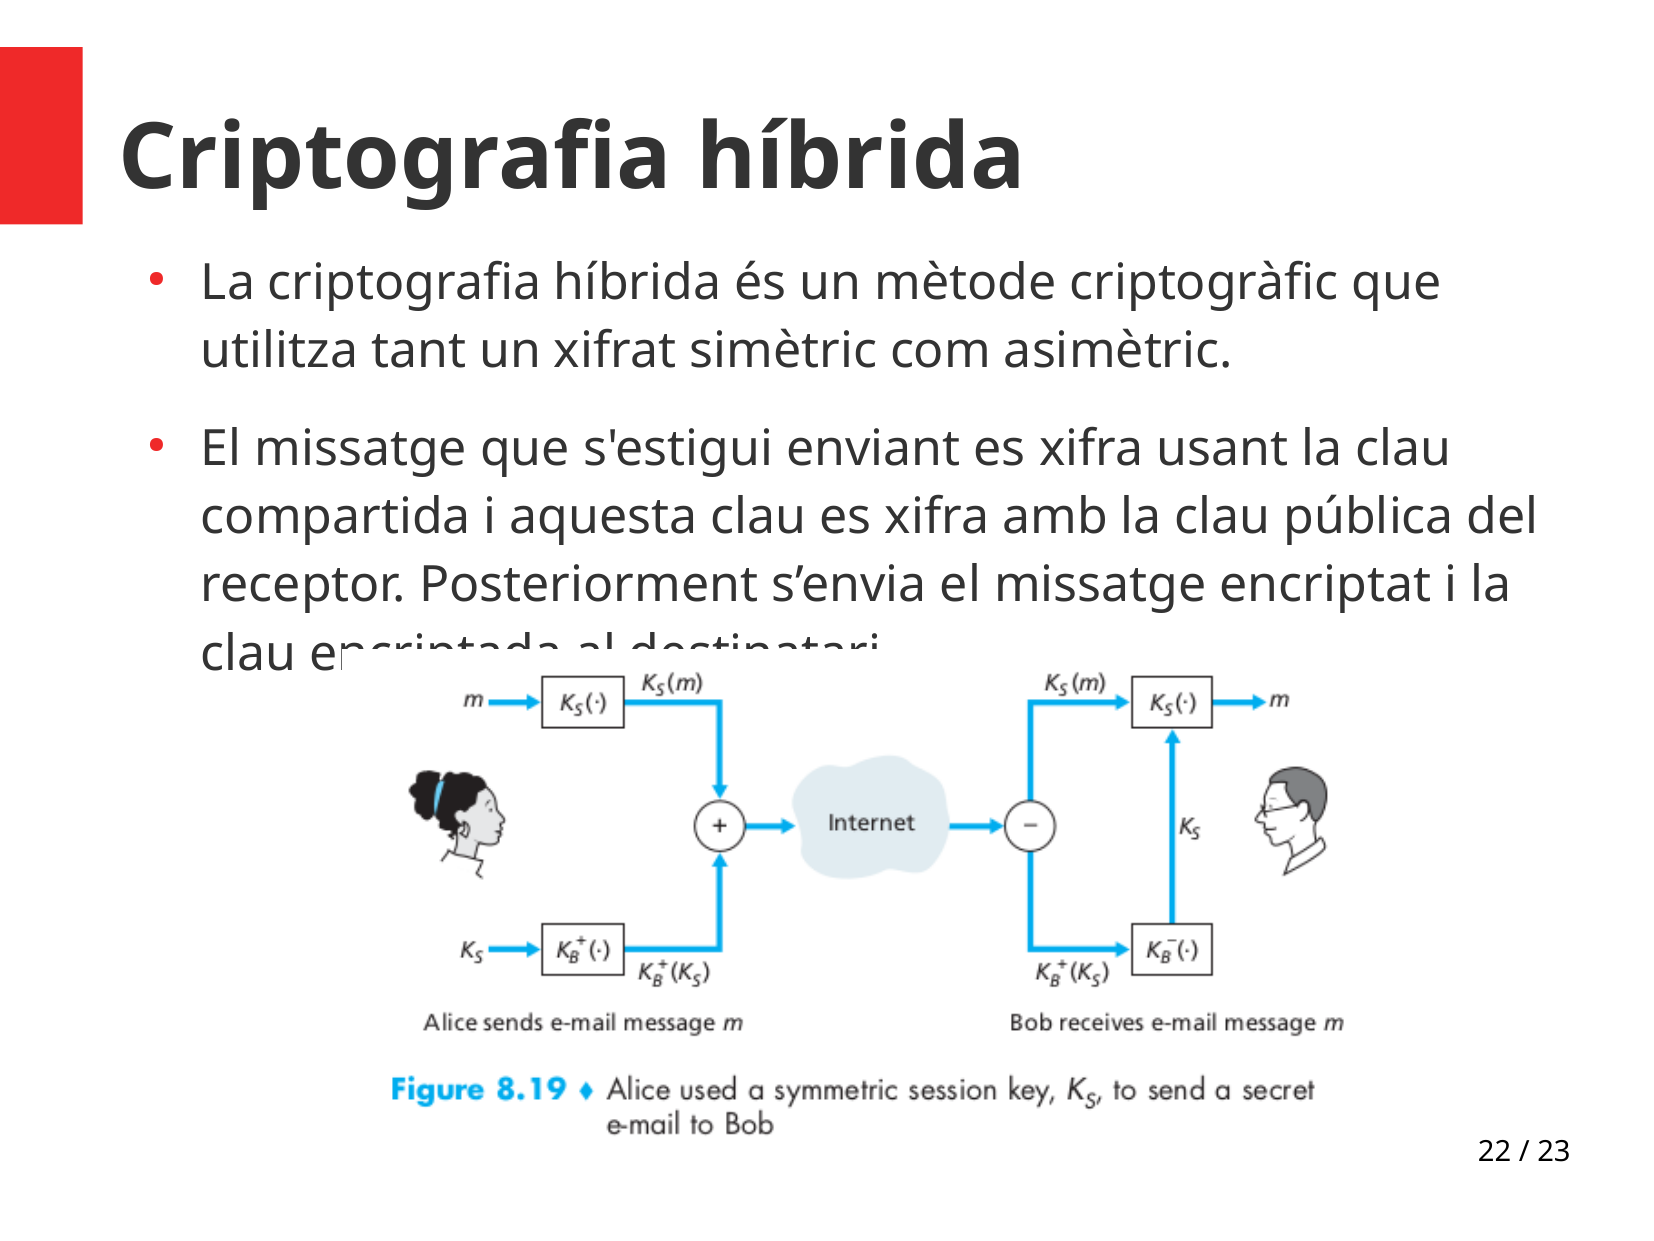

# Criptografia híbrida
La criptografia híbrida és un mètode criptogràfic que utilitza tant un xifrat simètric com asimètric.
El missatge que s'estigui enviant es xifra usant la clau compartida i aquesta clau es xifra amb la clau pública del receptor. Posteriorment s’envia el missatge encriptat i la clau encriptada al destinatari.
22